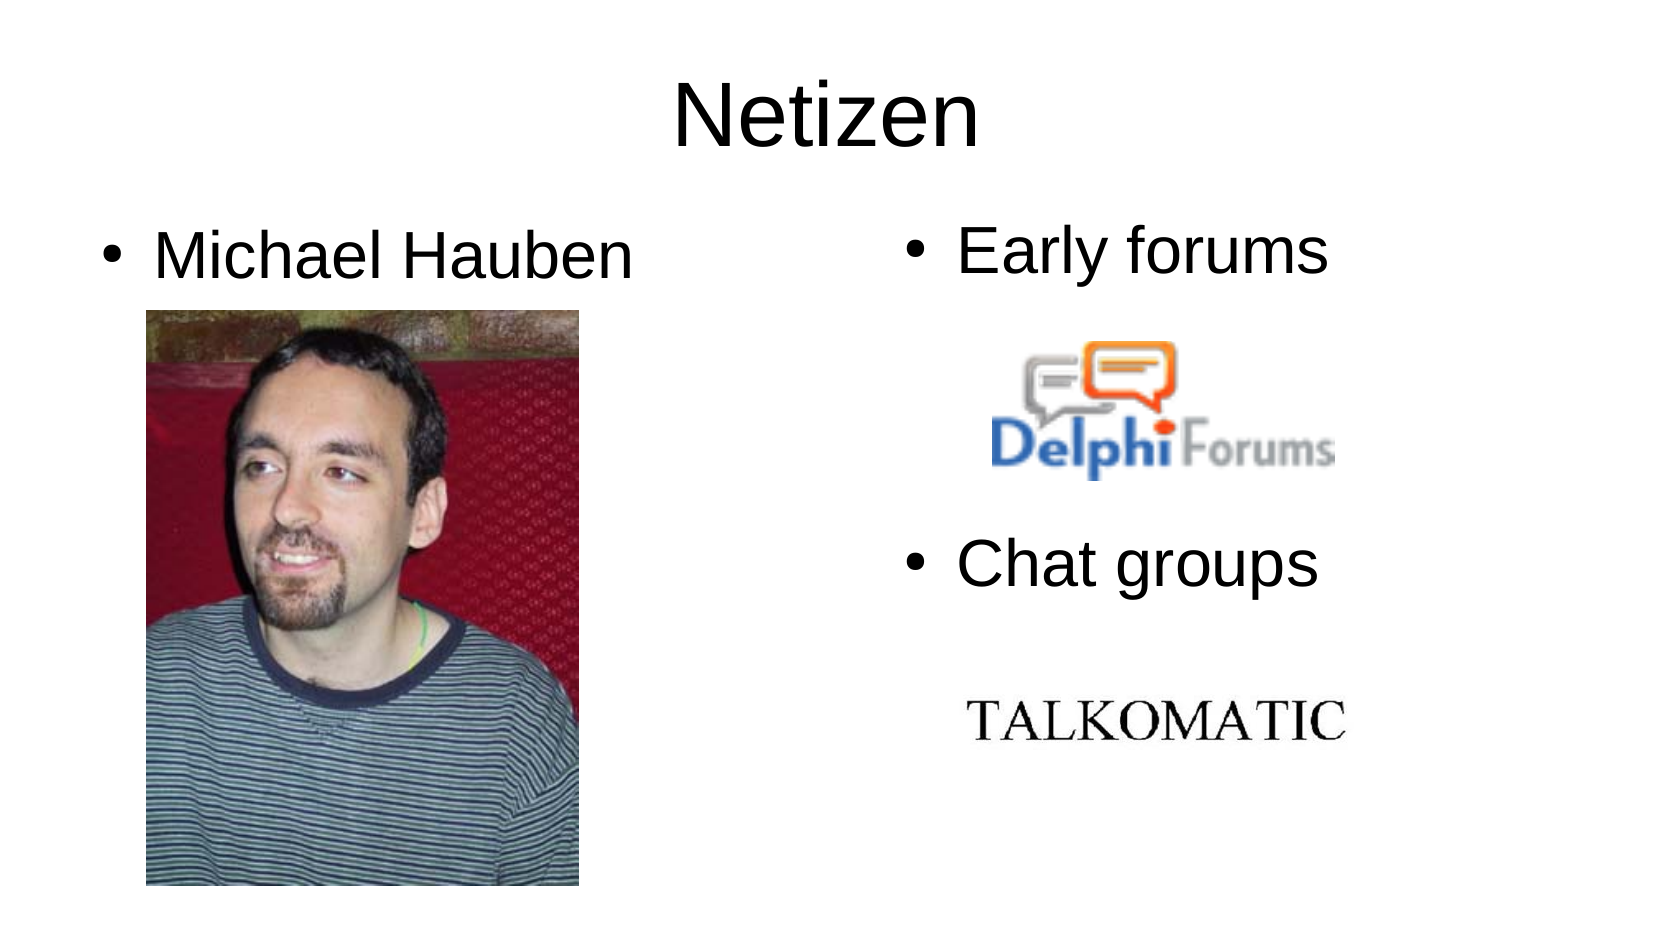

# Netizen
Early forums
Chat groups
Michael Hauben